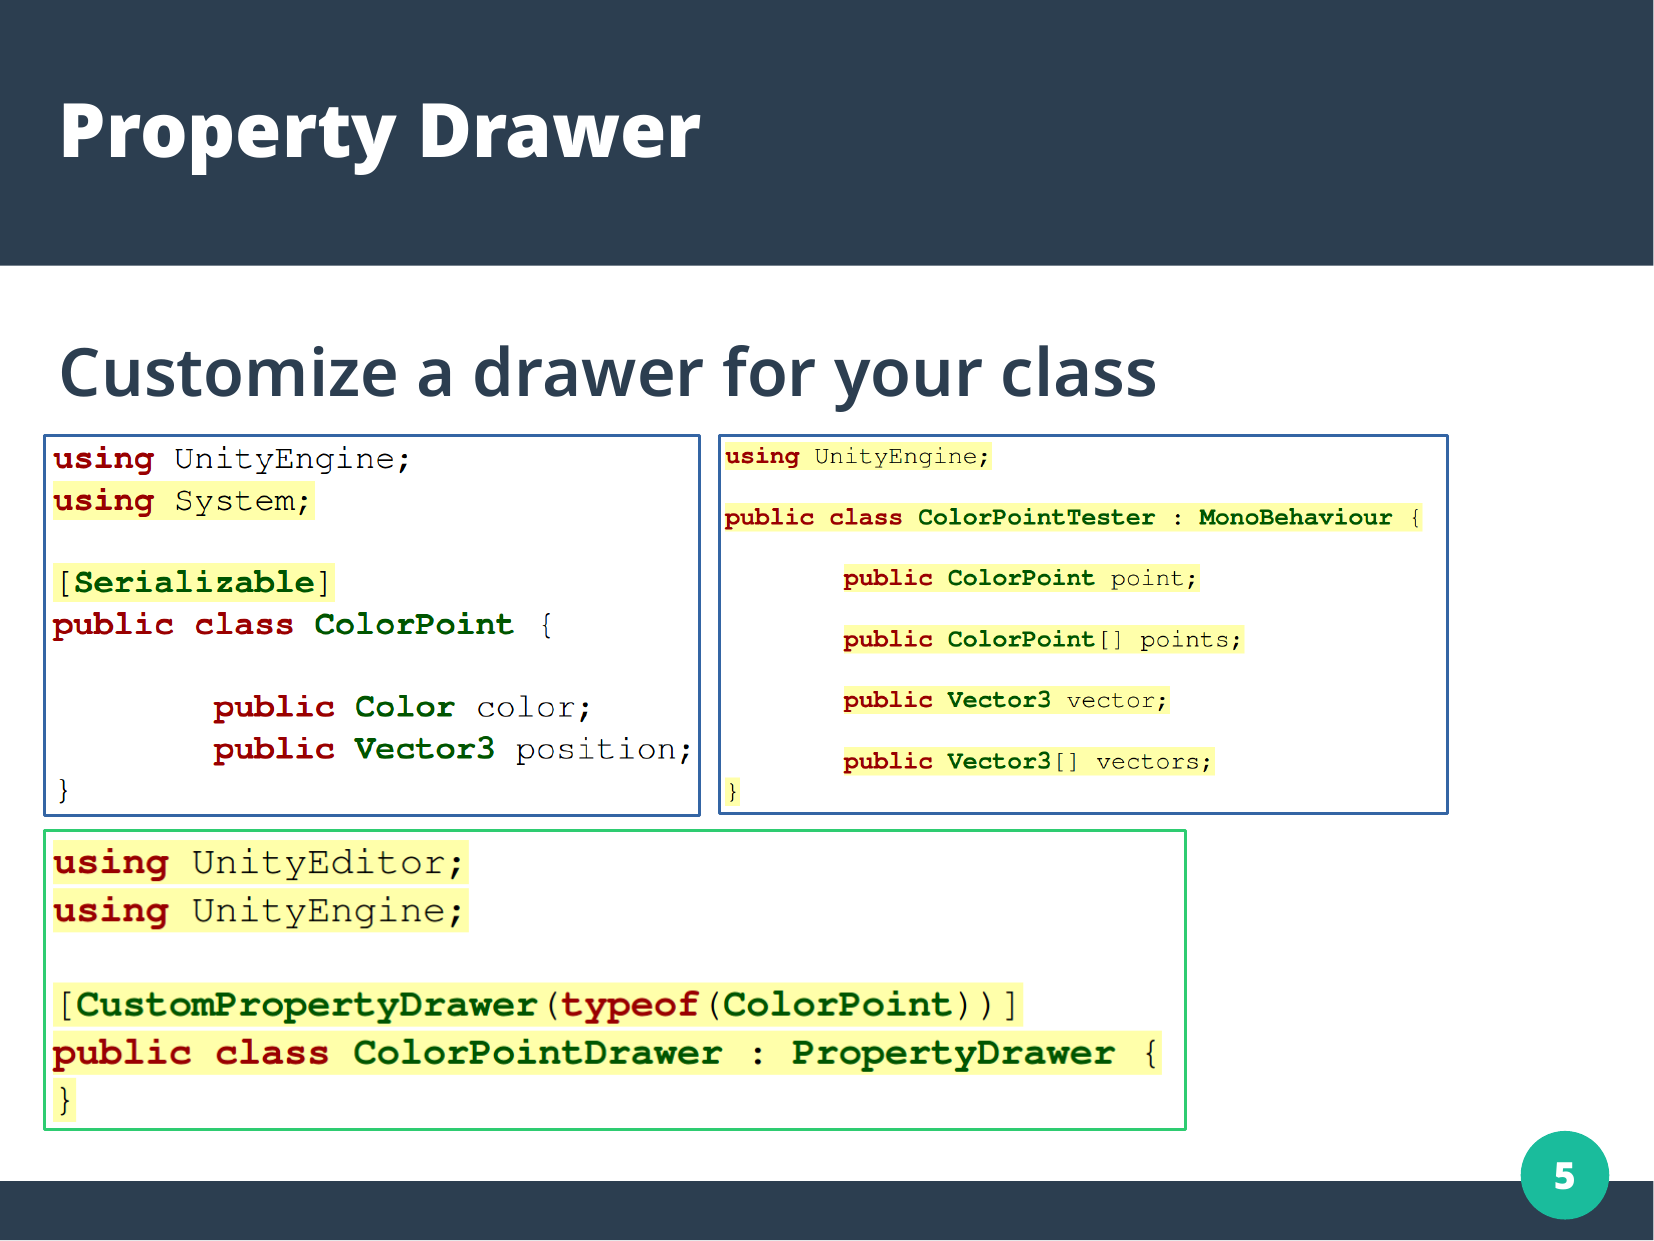

# Property Drawer
Customize a drawer for your class
5